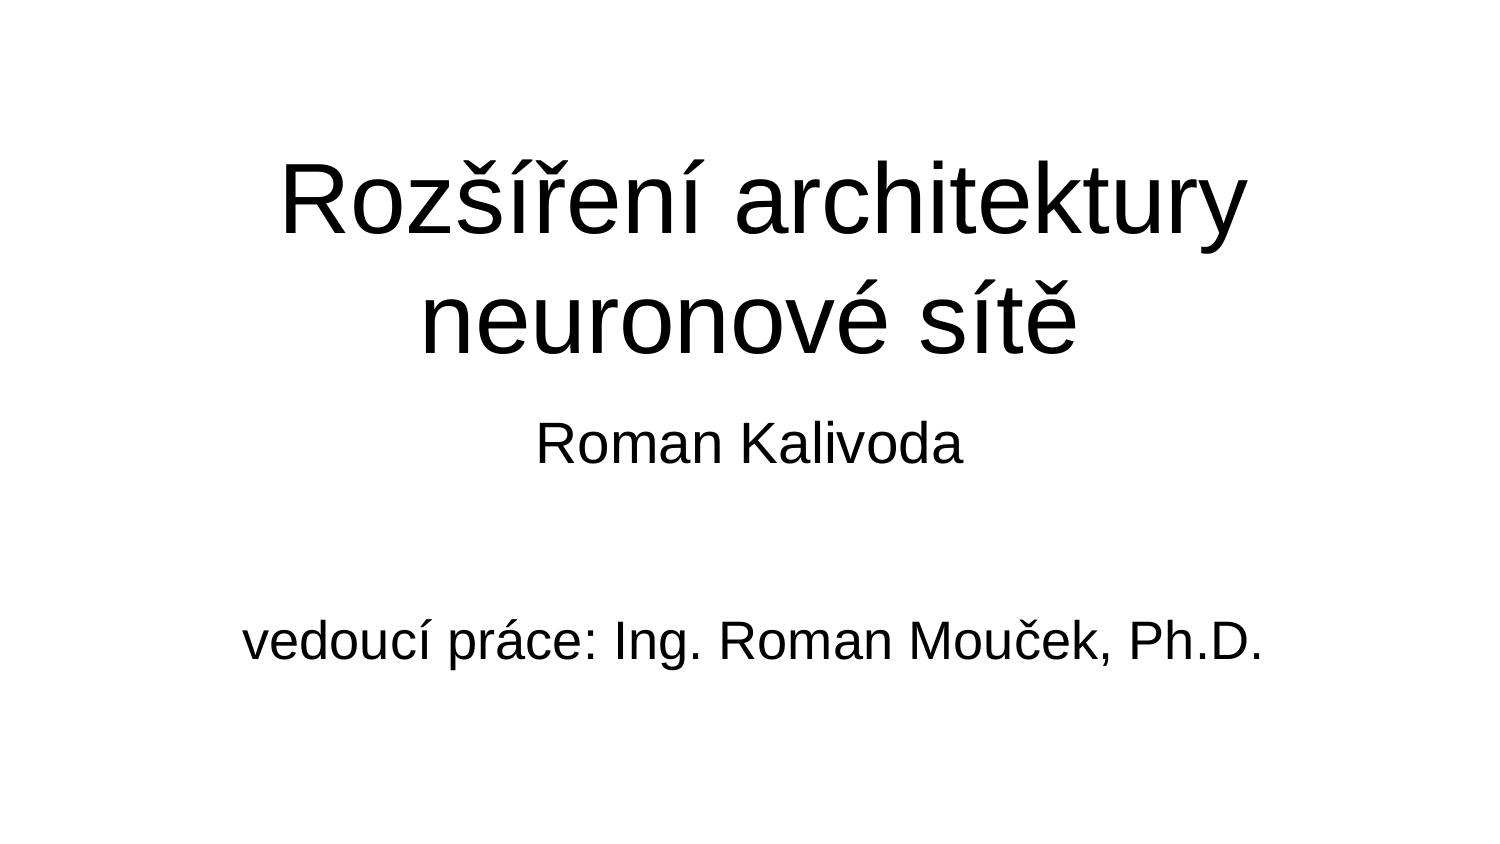

# Rozšíření architektury neuronové sítě
Roman Kalivoda
vedoucí práce: Ing. Roman Mouček, Ph.D.